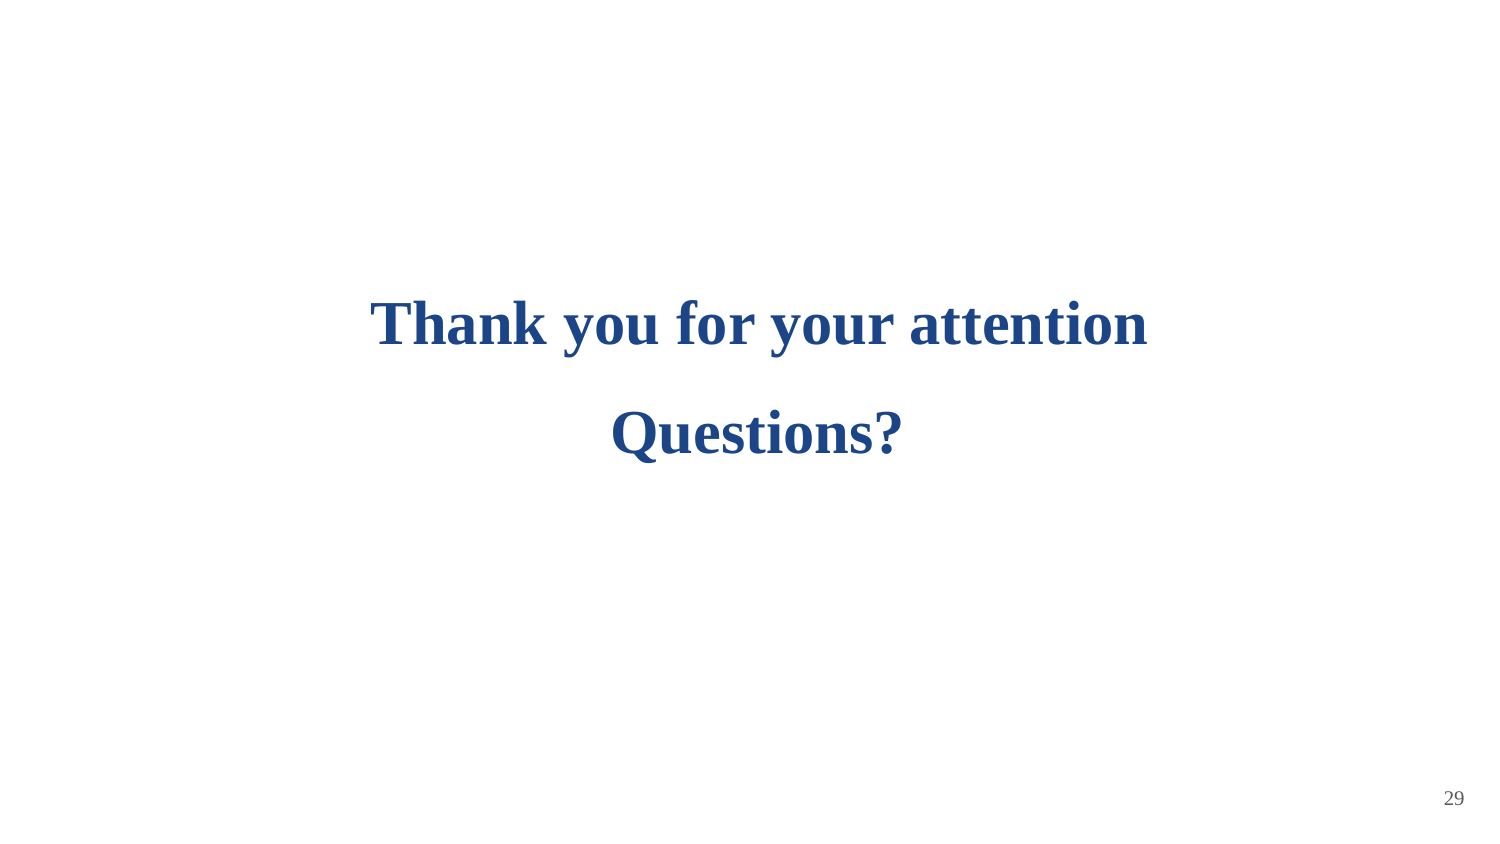

# Thank you for your attention
 Questions?